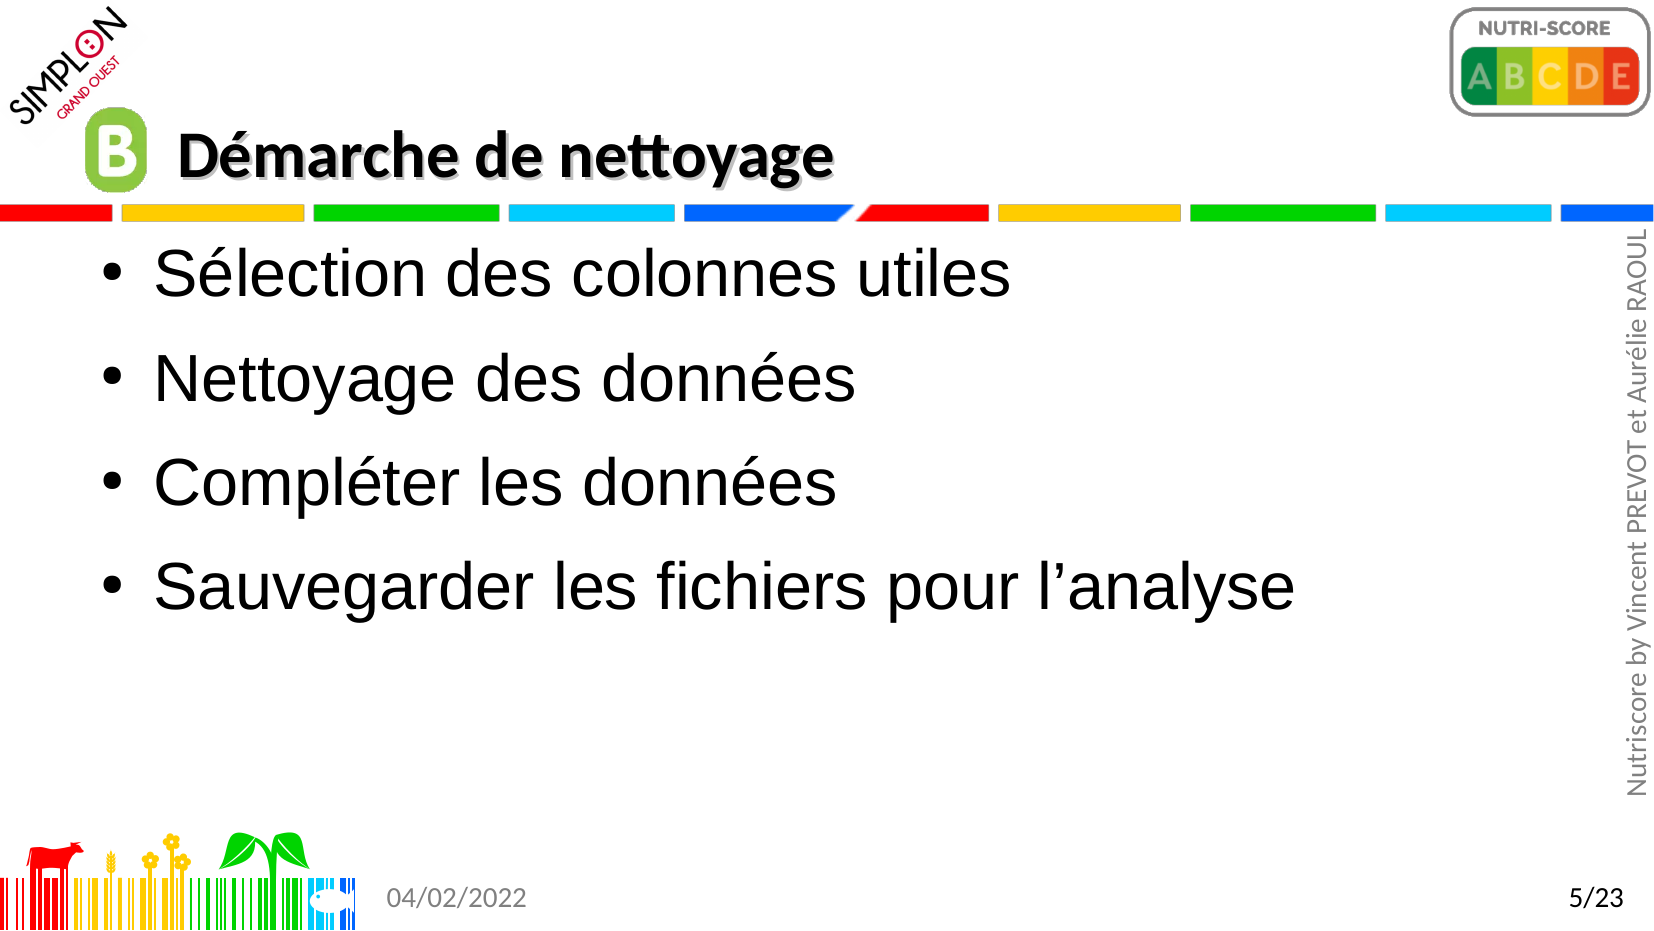

# Démarche de nettoyage
Sélection des colonnes utiles
Nettoyage des données
Compléter les données
Sauvegarder les fichiers pour l’analyse
5